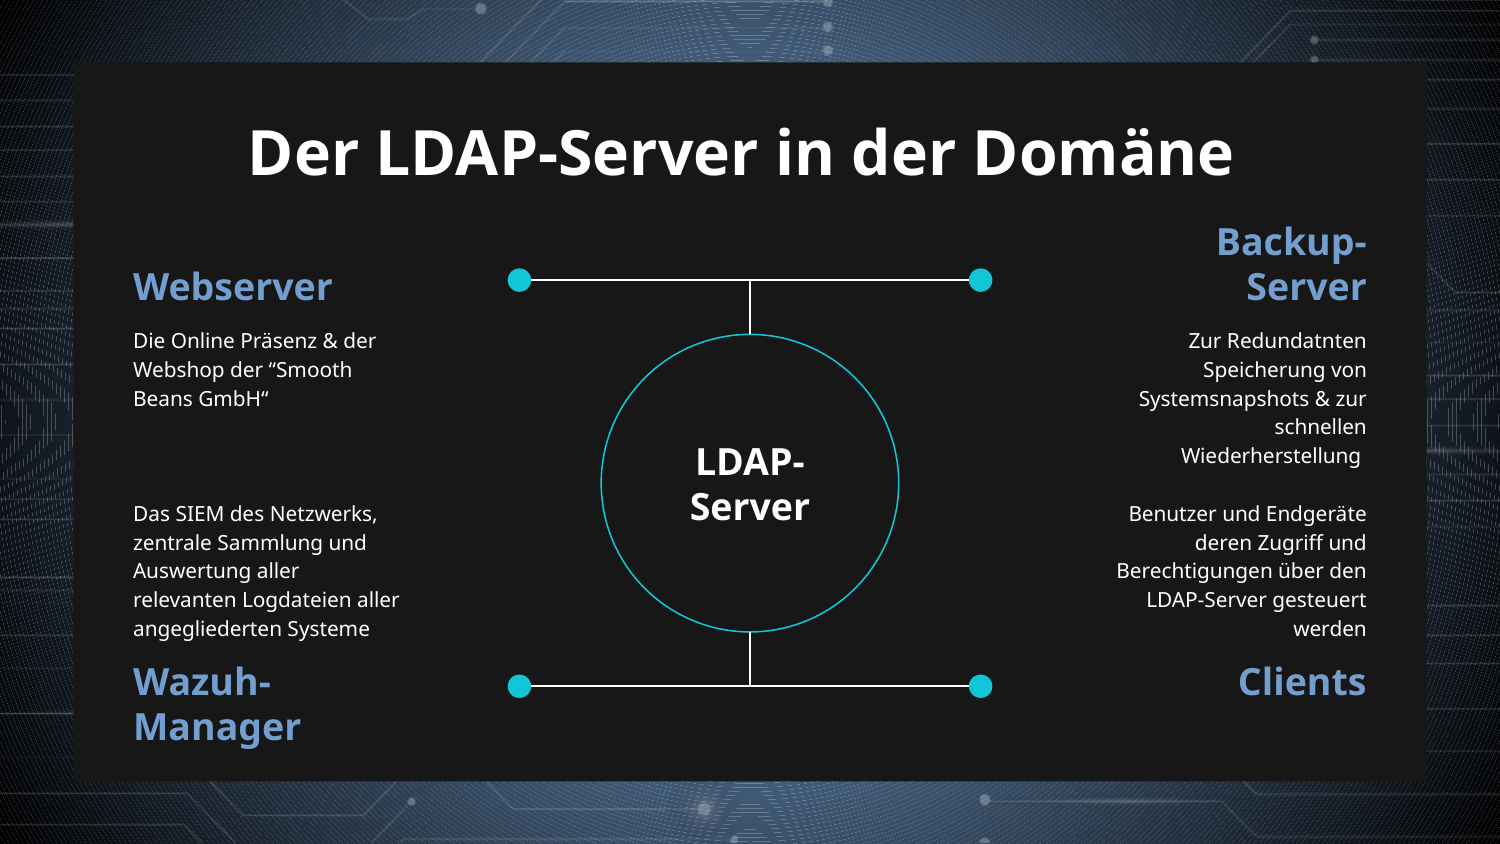

# Der LDAP-Server in der Domäne
Webserver
Die Online Präsenz & der Webshop der “Smooth Beans GmbH“
Backup-Server
Zur Redundatnten Speicherung von Systemsnapshots & zur schnellen Wiederherstellung
LDAP-Server
Das SIEM des Netzwerks, zentrale Sammlung und Auswertung aller relevanten Logdateien aller angegliederten Systeme
Wazuh-Manager
Benutzer und Endgeräte deren Zugriff und Berechtigungen über den LDAP-Server gesteuert werden
Clients